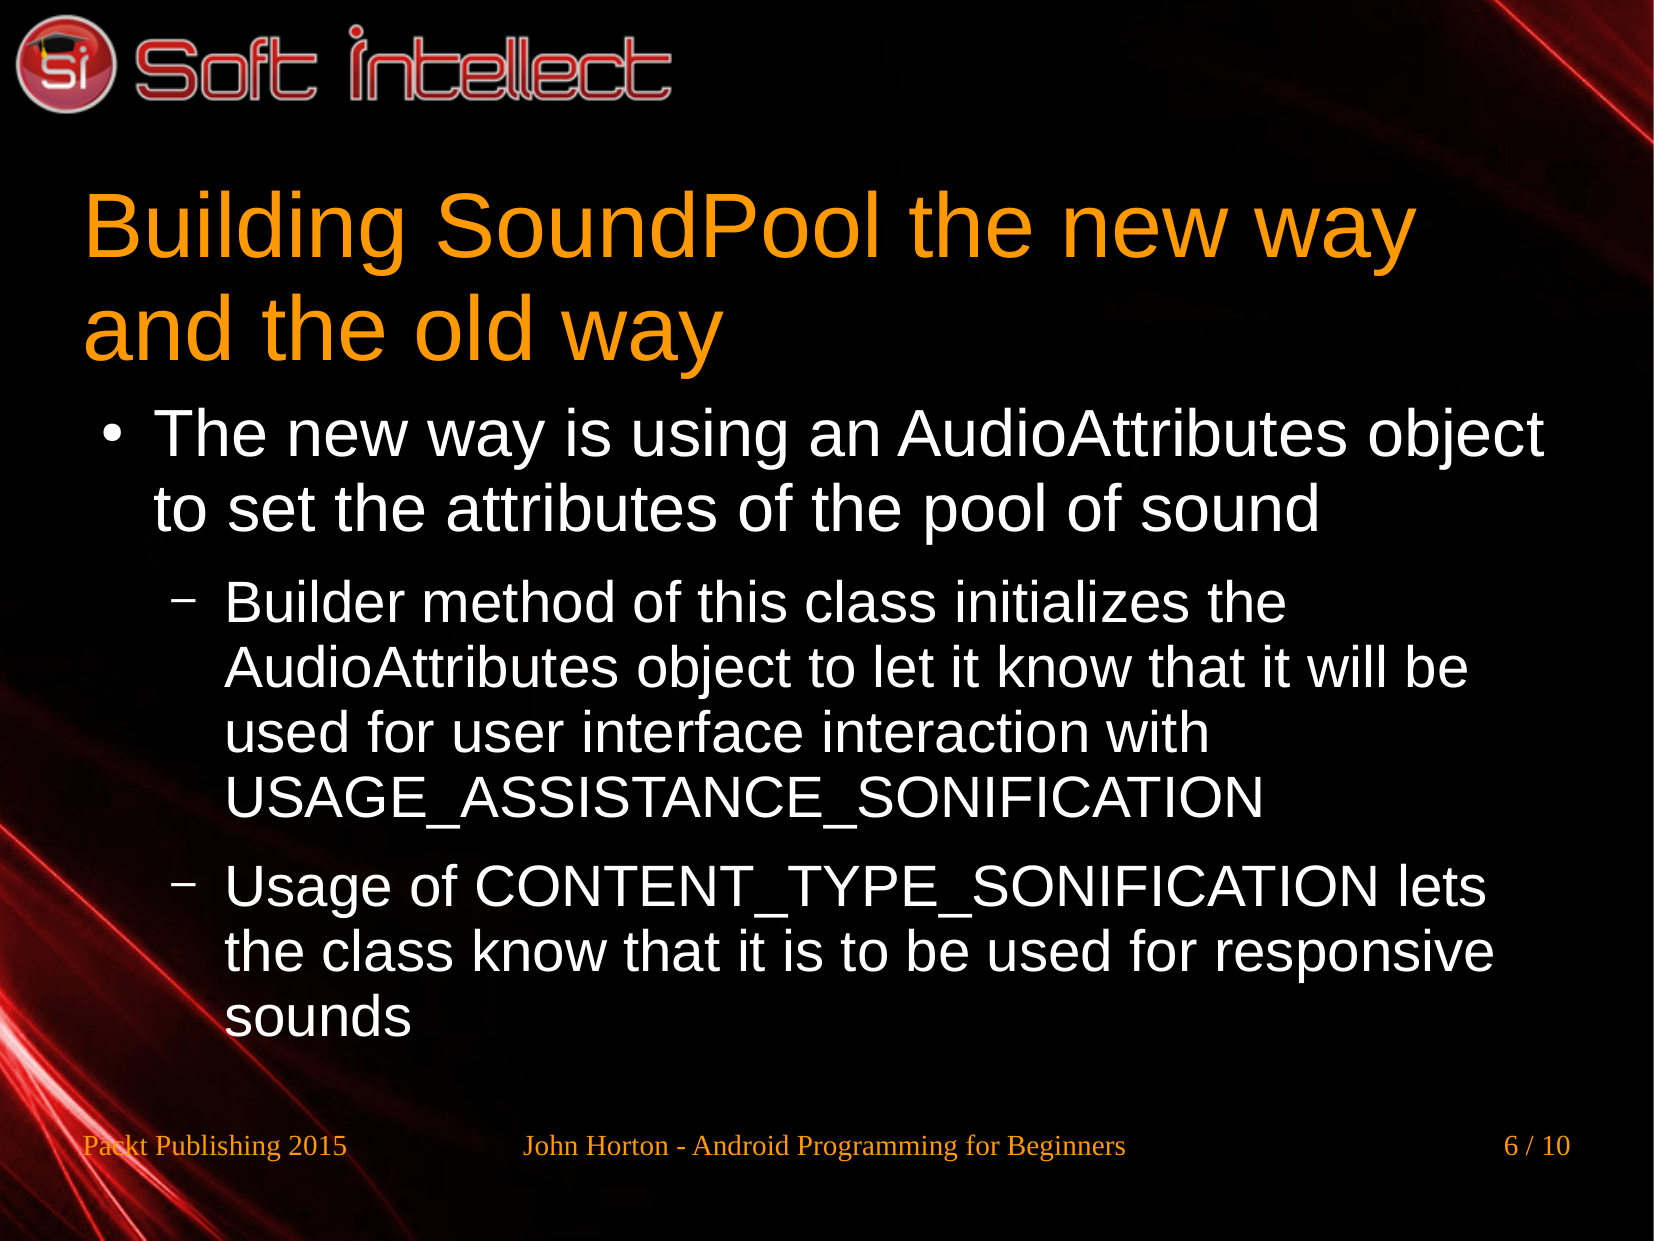

# Building SoundPool the new way and the old way
The new way is using an AudioAttributes object to set the attributes of the pool of sound
Builder method of this class initializes the AudioAttributes object to let it know that it will be used for user interface interaction with USAGE_ASSISTANCE_SONIFICATION
Usage of CONTENT_TYPE_SONIFICATION lets the class know that it is to be used for responsive sounds
Packt Publishing 2015
John Horton - Android Programming for Beginners
6